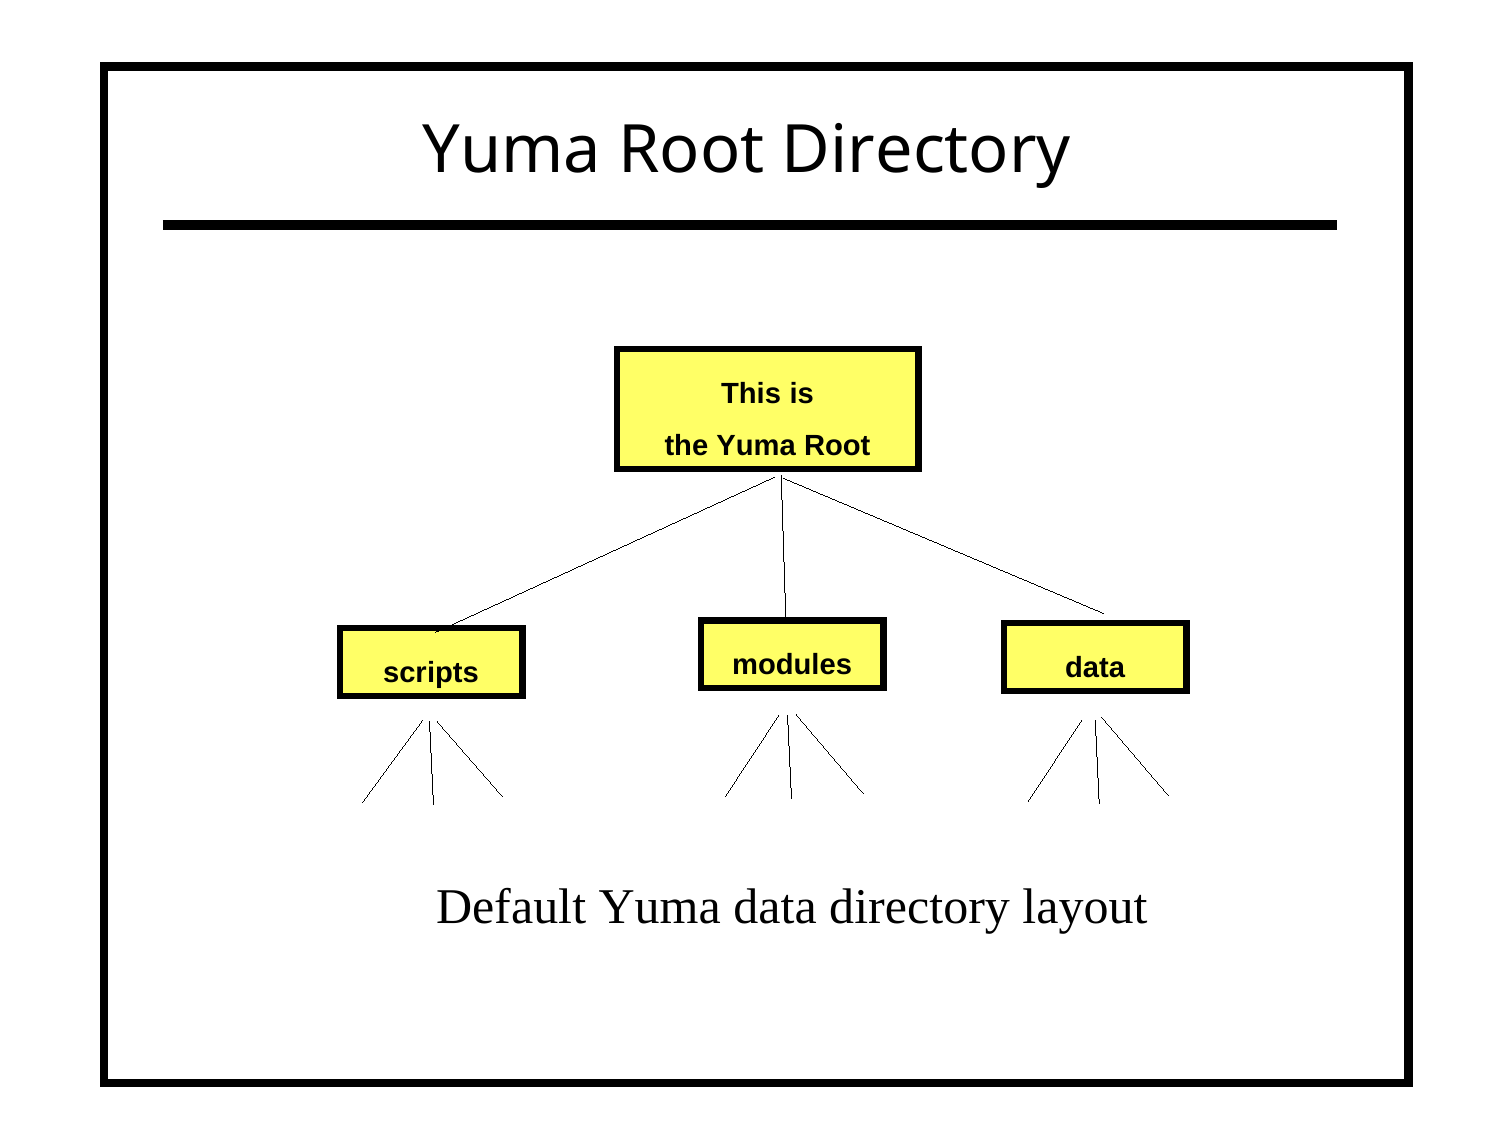

# Yuma Root Directory
This is
the Yuma Root
modules
data
scripts
Default Yuma data directory layout